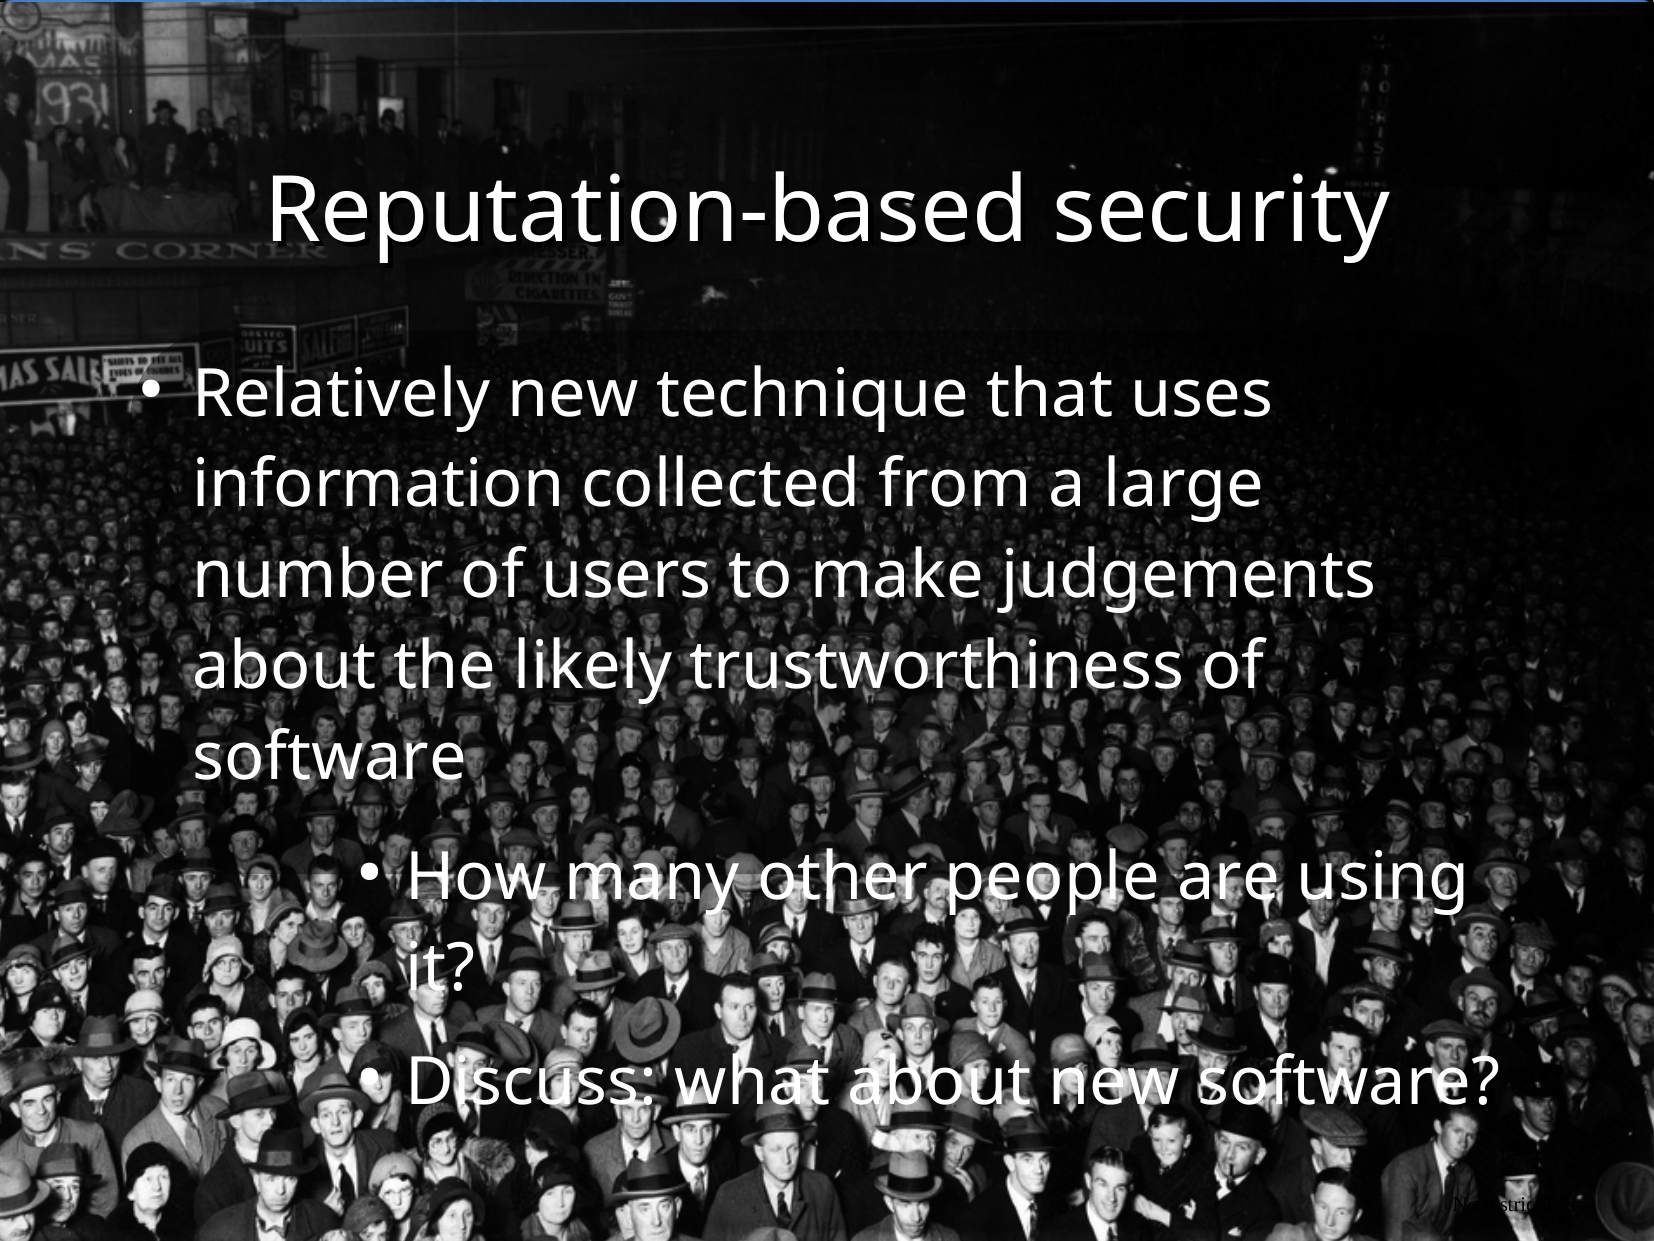

# Reputation-based security
Relatively new technique that uses information collected from a large number of users to make judgements about the likely trustworthiness of software
How many other people are using it?
Discuss: what about new software?
No restrictions